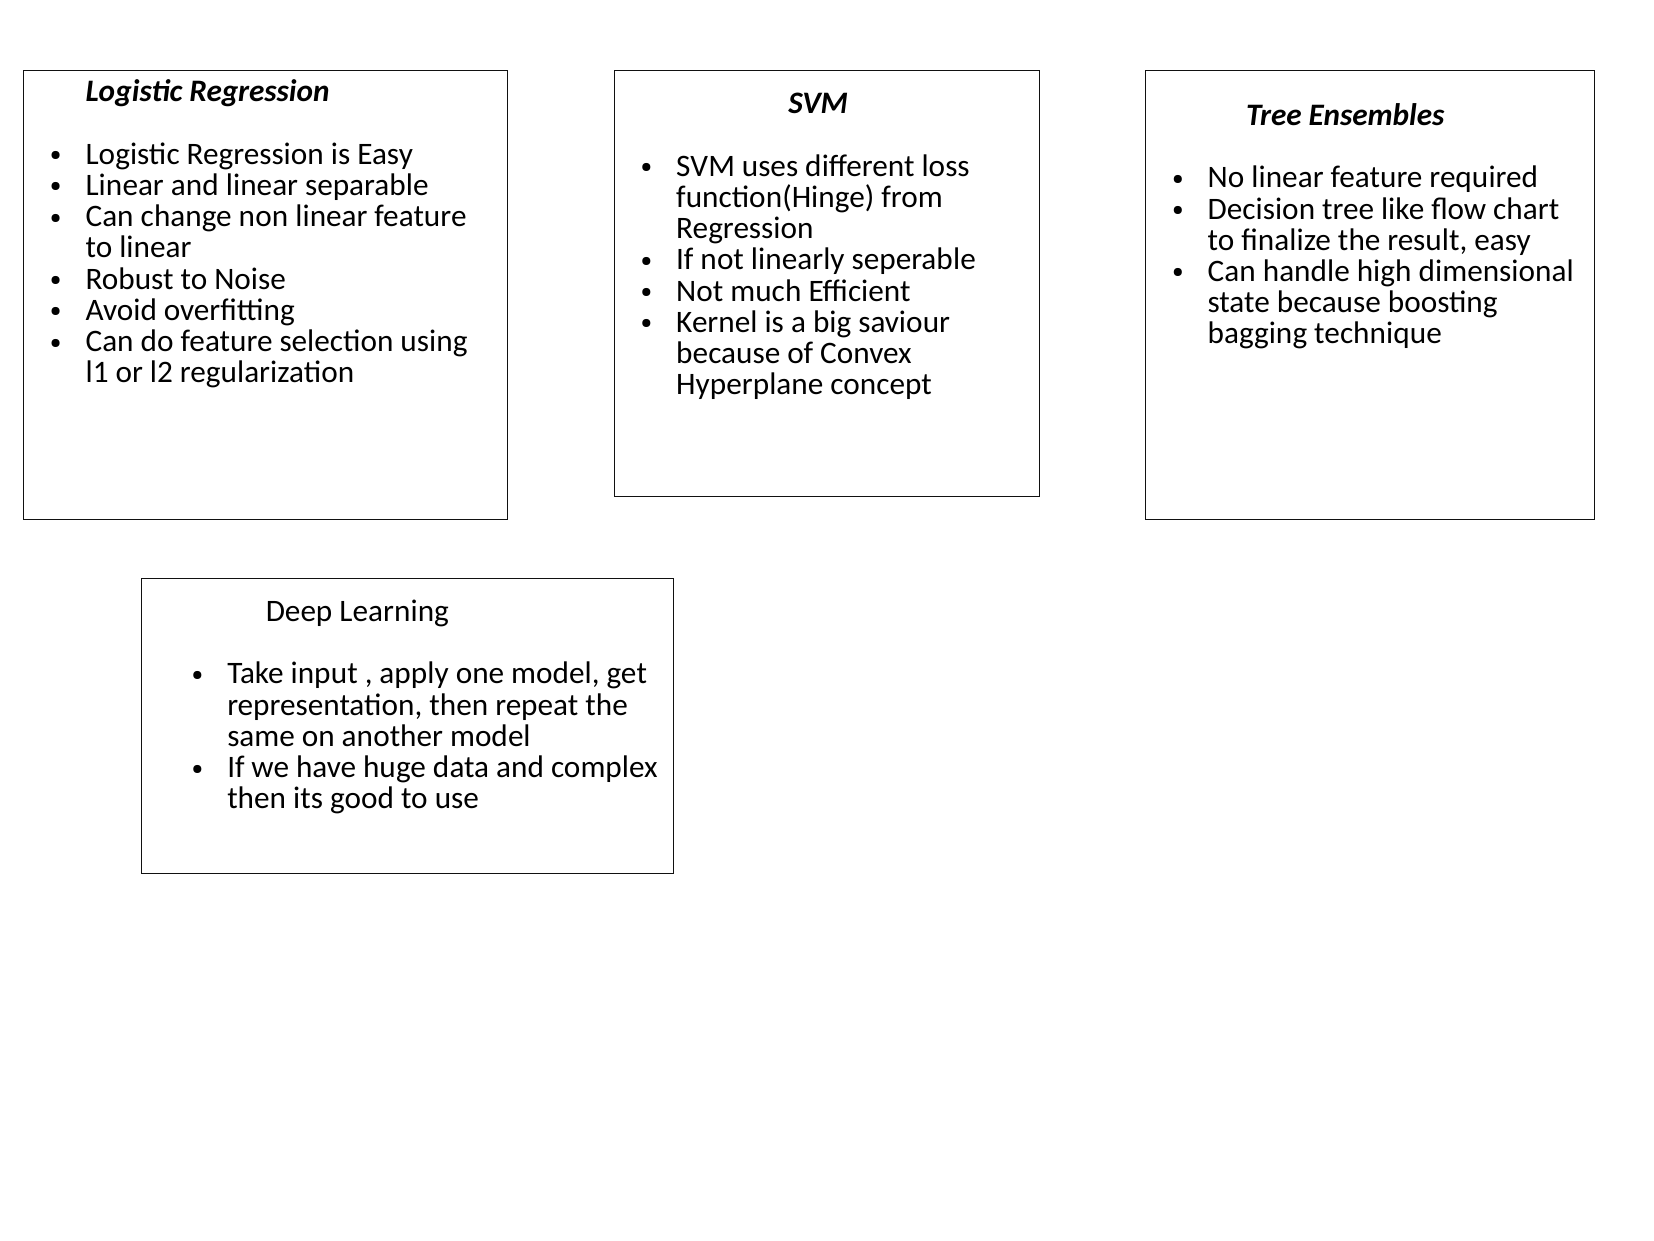

Logistic Regression
Logistic Regression is Easy
Linear and linear separable
Can change non linear feature to linear
Robust to Noise
Avoid overfitting
Can do feature selection using l1 or l2 regularization
		SVM
SVM uses different loss function(Hinge) from Regression
If not linearly seperable
Not much Efficient
Kernel is a big saviour because of Convex Hyperplane concept
	Tree Ensembles
No linear feature required
Decision tree like flow chart to finalize the result, easy
Can handle high dimensional state because boosting bagging technique
	Deep Learning
Take input , apply one model, get representation, then repeat the same on another model
If we have huge data and complex then its good to use